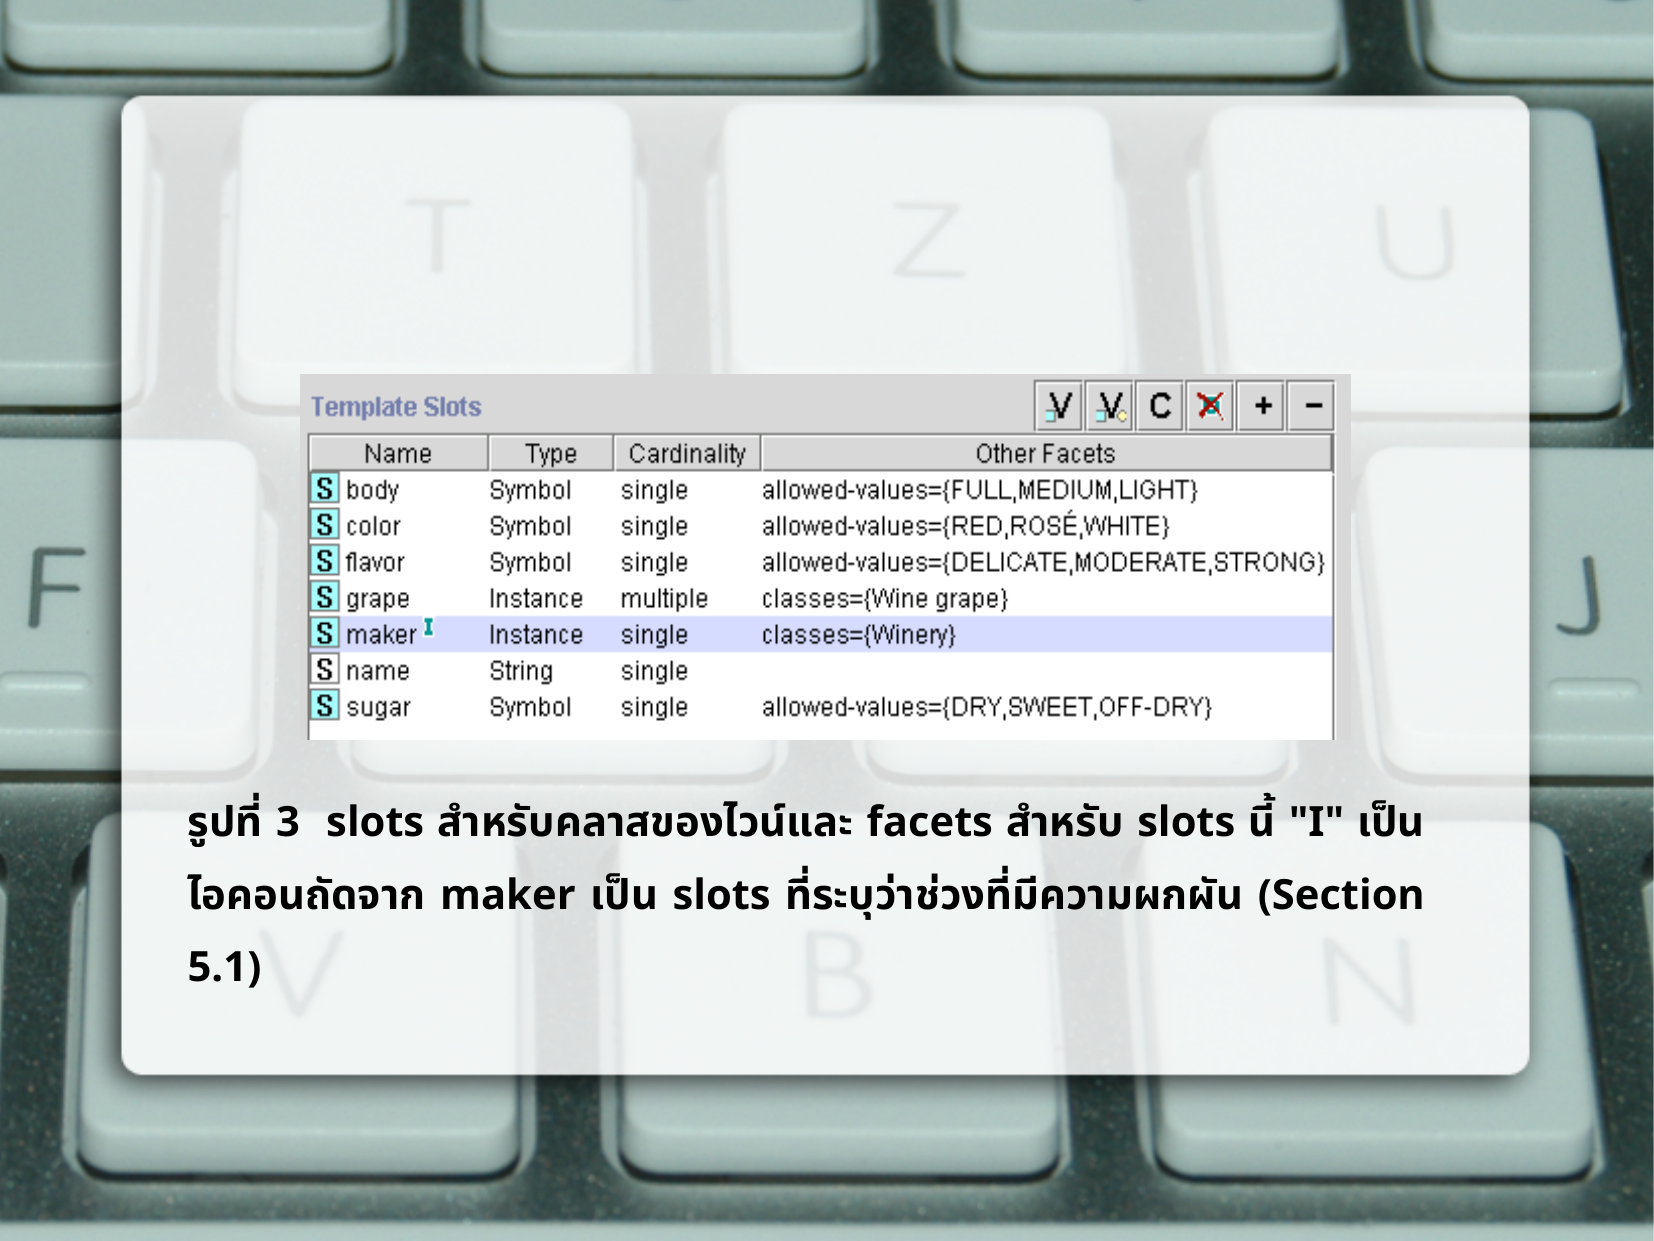

#
รูปที่ 3 slots สำหรับคลาสของไวน์และ facets สำหรับ slots นี้ "I" เป็นไอคอนถัดจาก maker เป็น slots ที่ระบุว่าช่วงที่มีความผกผัน (Section 5.1)